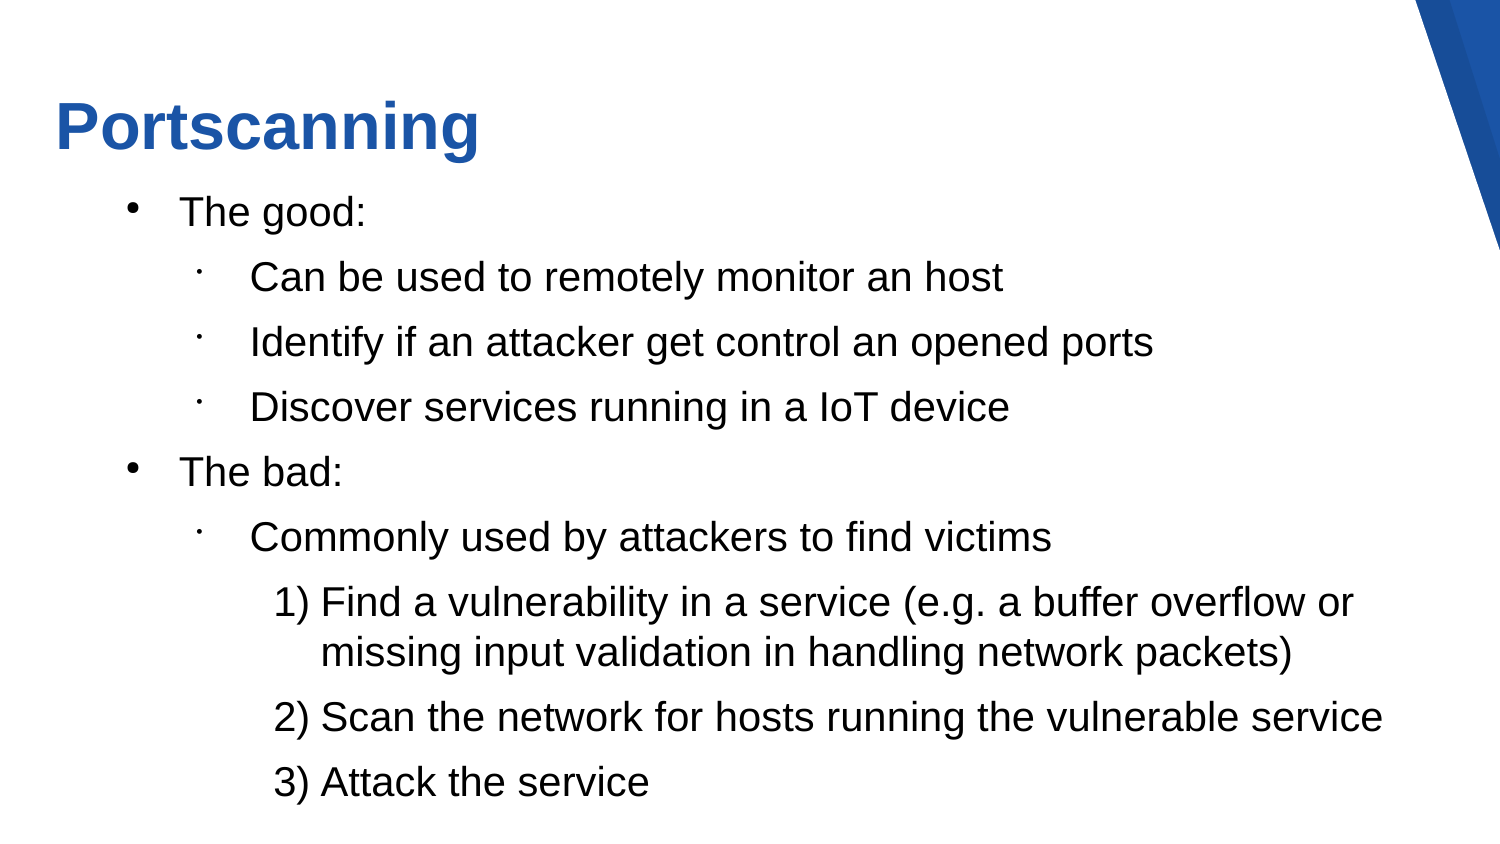

# Portscanning
The good:
Can be used to remotely monitor an host
Identify if an attacker get control an opened ports
Discover services running in a IoT device
The bad:
Commonly used by attackers to find victims
Find a vulnerability in a service (e.g. a buffer overflow or missing input validation in handling network packets)
Scan the network for hosts running the vulnerable service
Attack the service